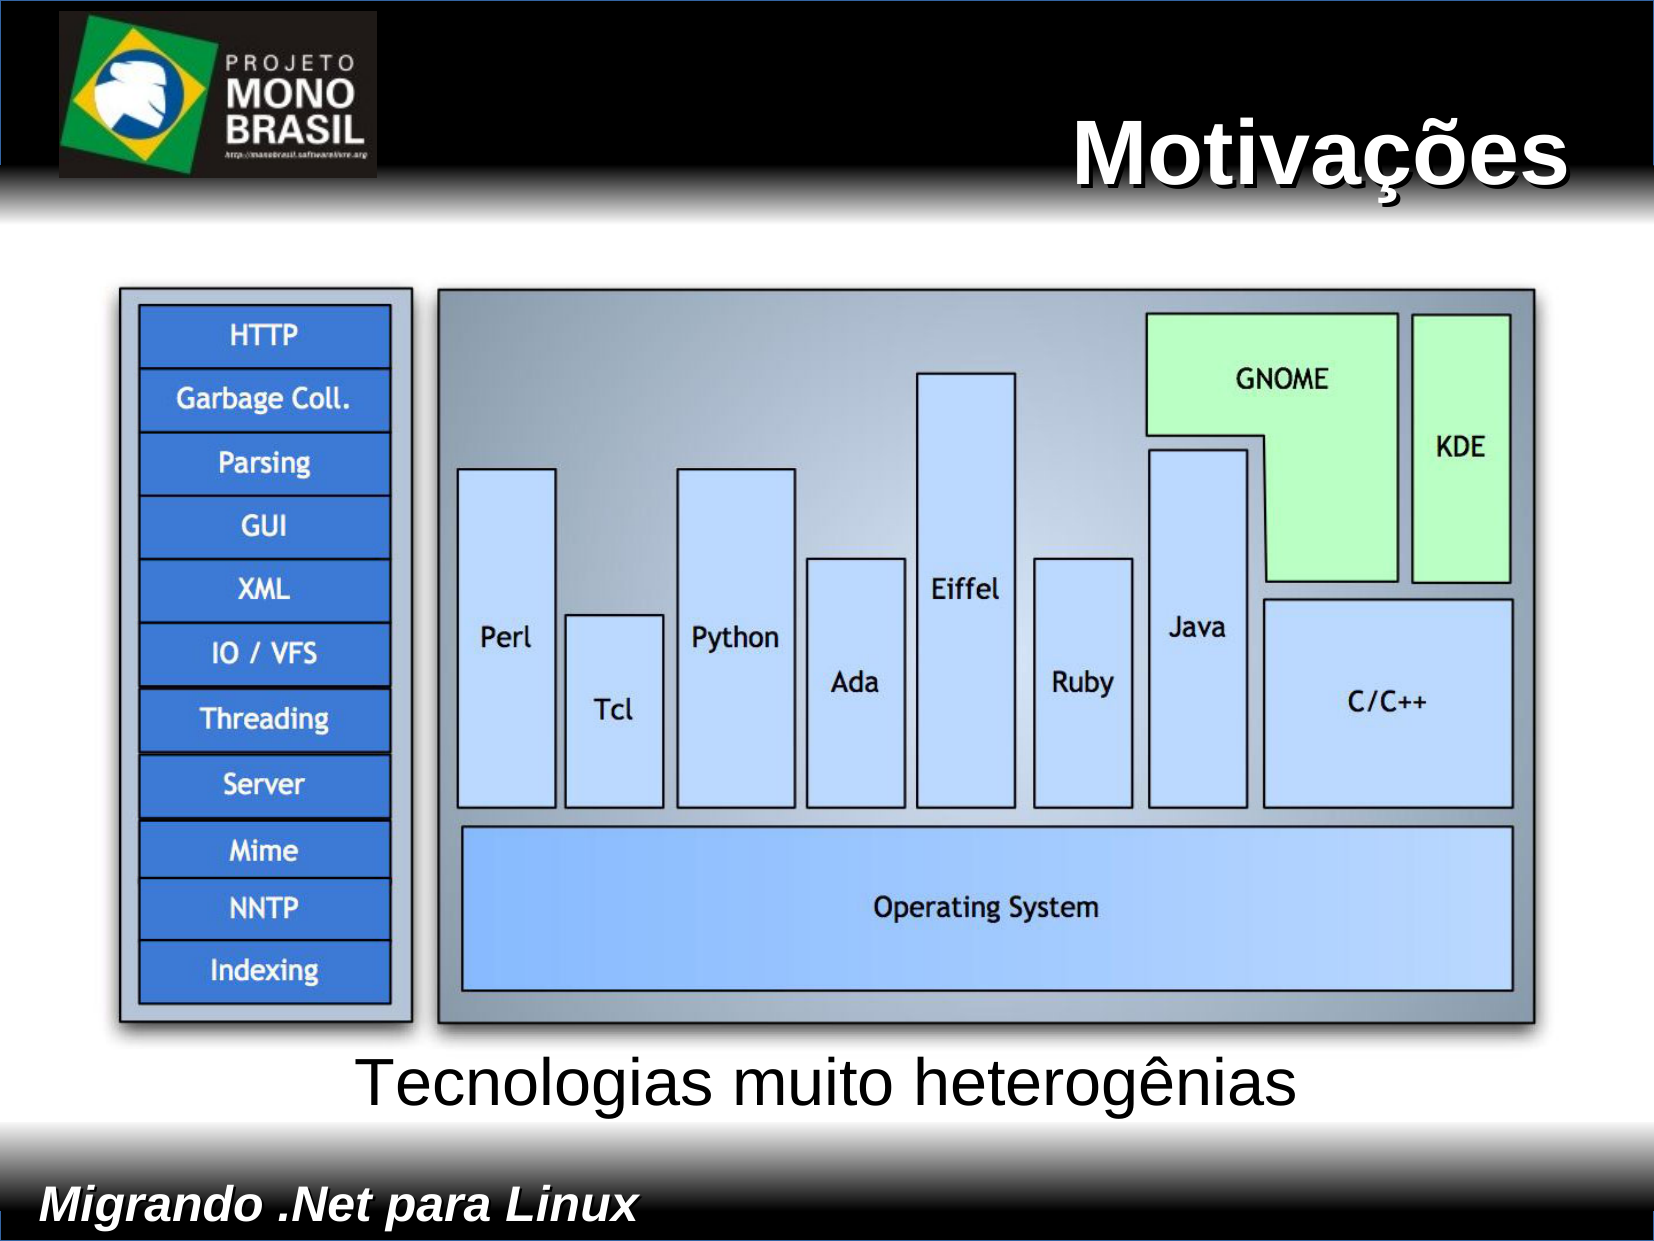

# Motivações
Tecnologias muito heterogênias
Migrando .Net para Linux